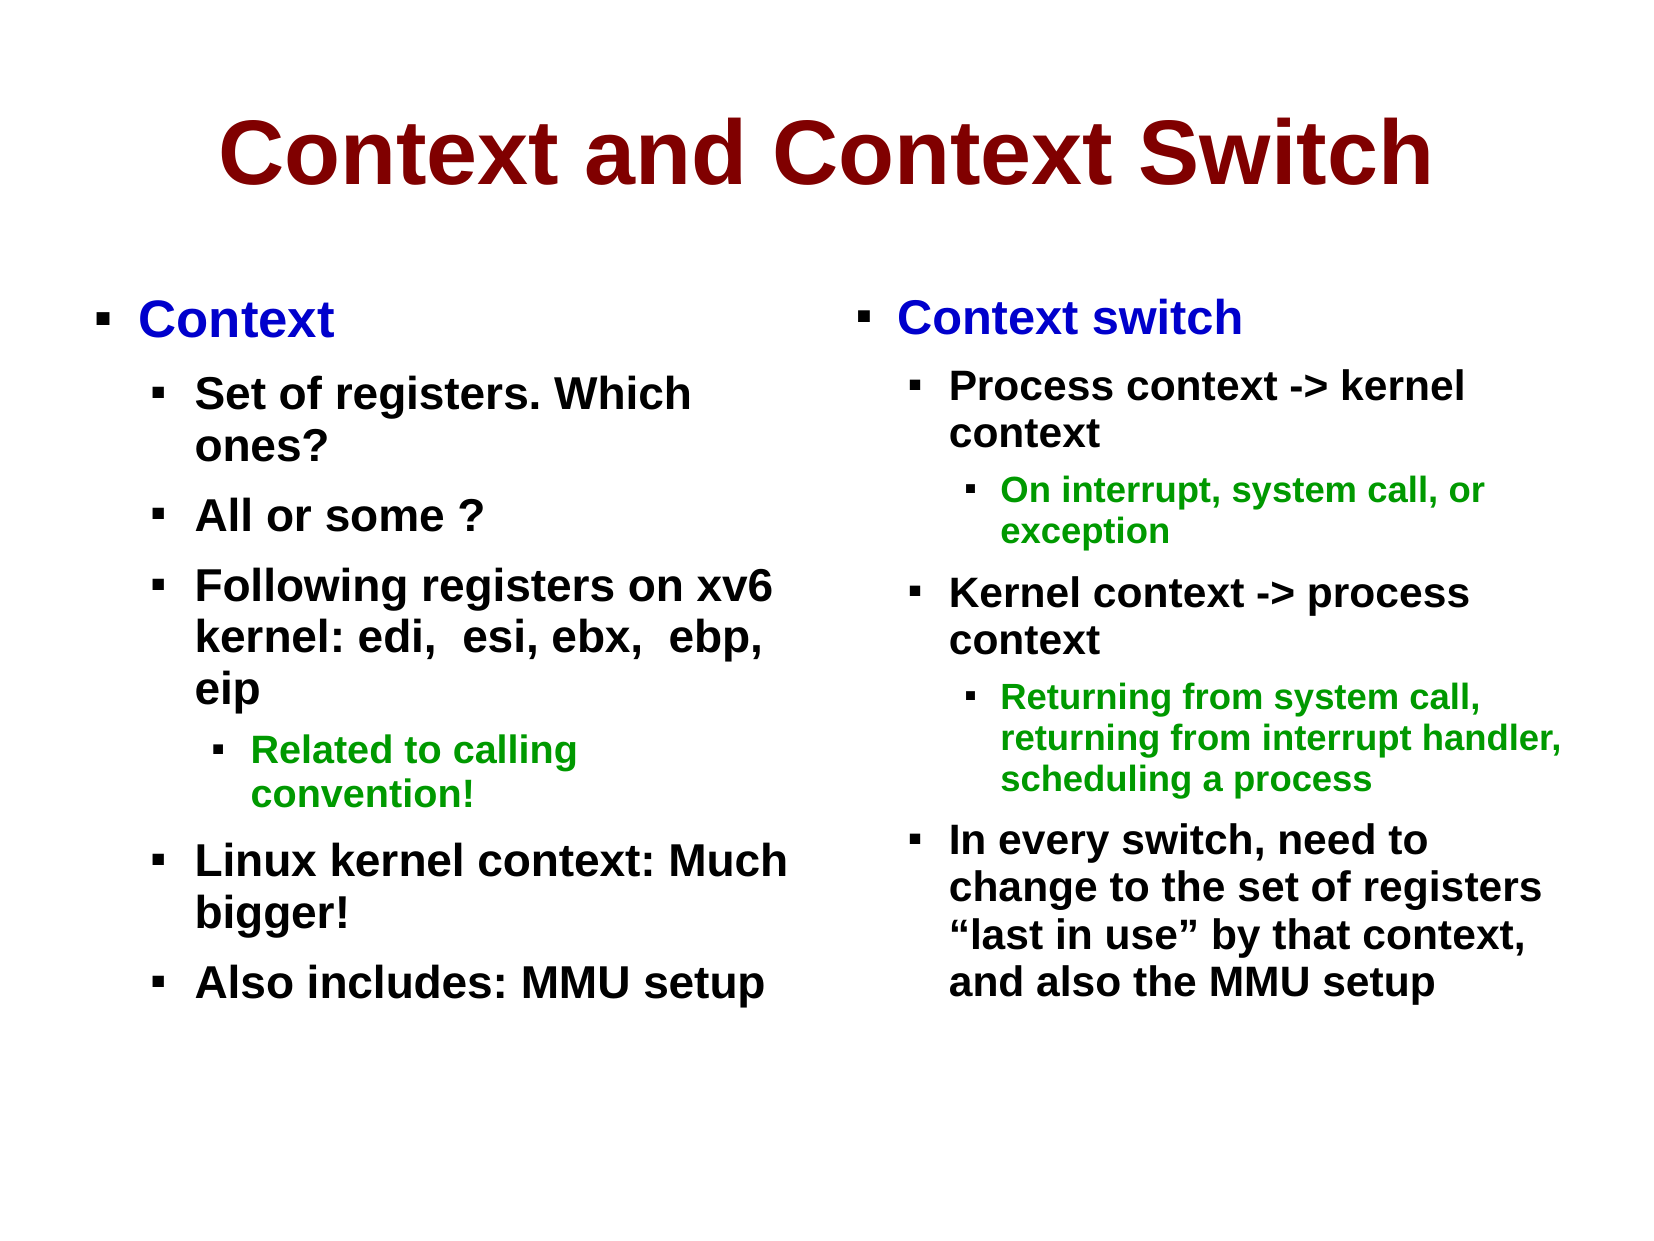

# Context and Context Switch
Context
Set of registers. Which ones?
All or some ?
Following registers on xv6 kernel: edi, esi, ebx, ebp, eip
Related to calling convention!
Linux kernel context: Much bigger!
Also includes: MMU setup
Context switch
Process context -> kernel context
On interrupt, system call, or exception
Kernel context -> process context
Returning from system call, returning from interrupt handler, scheduling a process
In every switch, need to change to the set of registers “last in use” by that context, and also the MMU setup